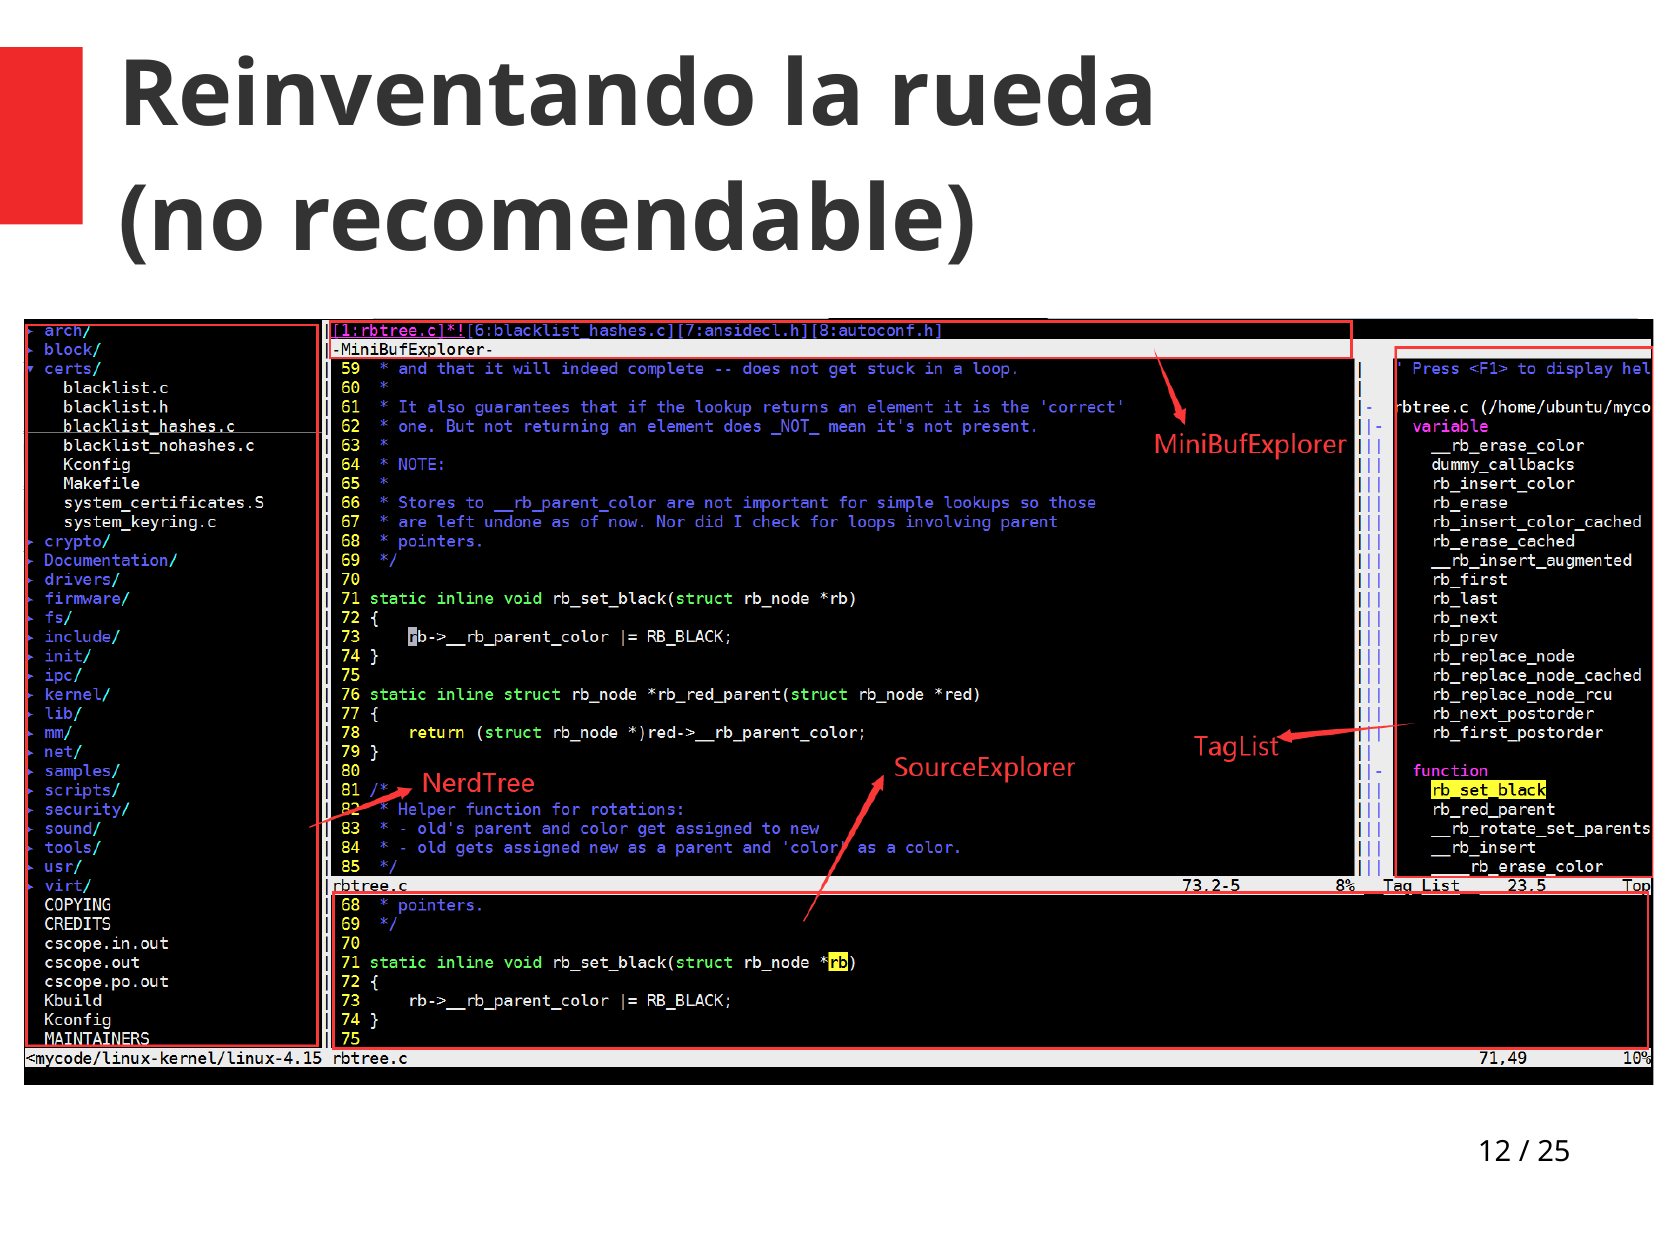

# Reinventando la rueda (no recomendable)
12